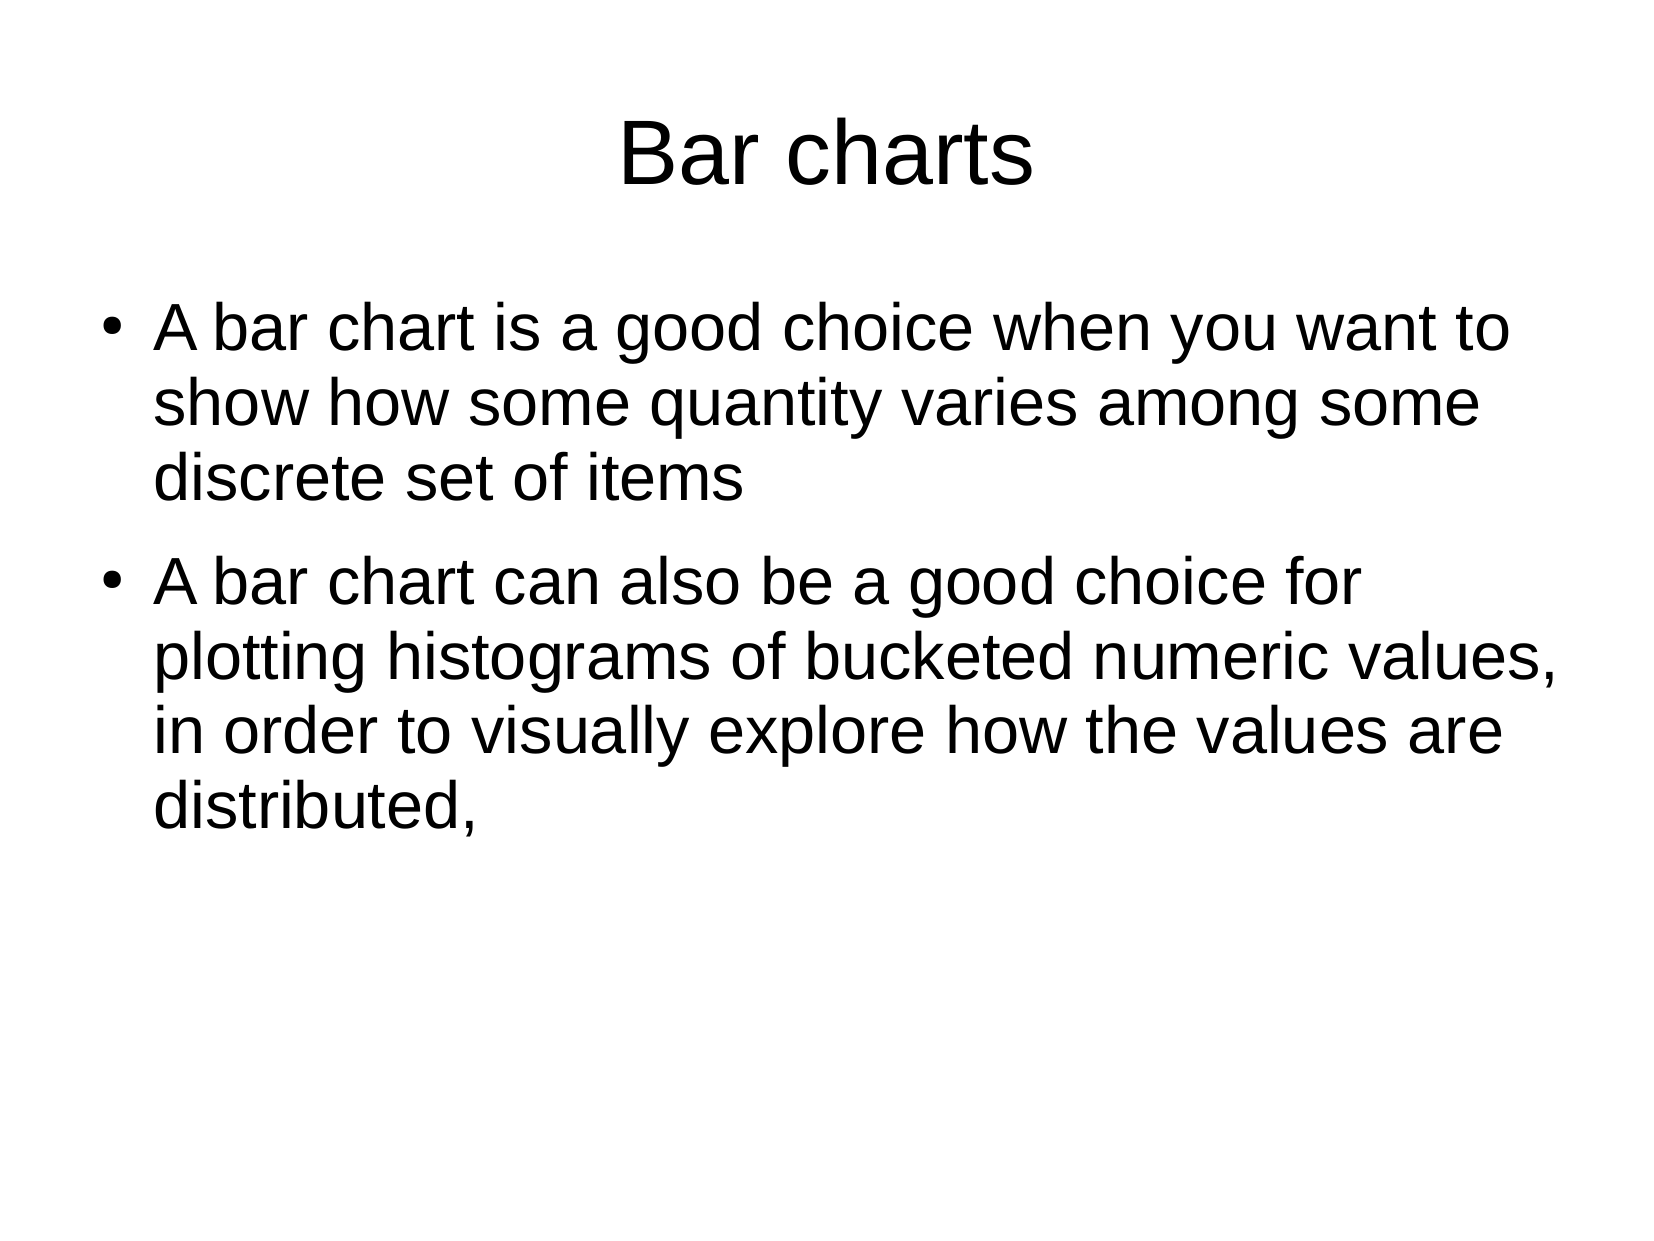

# Bar charts
A bar chart is a good choice when you want to show how some quantity varies among some discrete set of items
A bar chart can also be a good choice for plotting histograms of bucketed numeric values, in order to visually explore how the values are distributed,